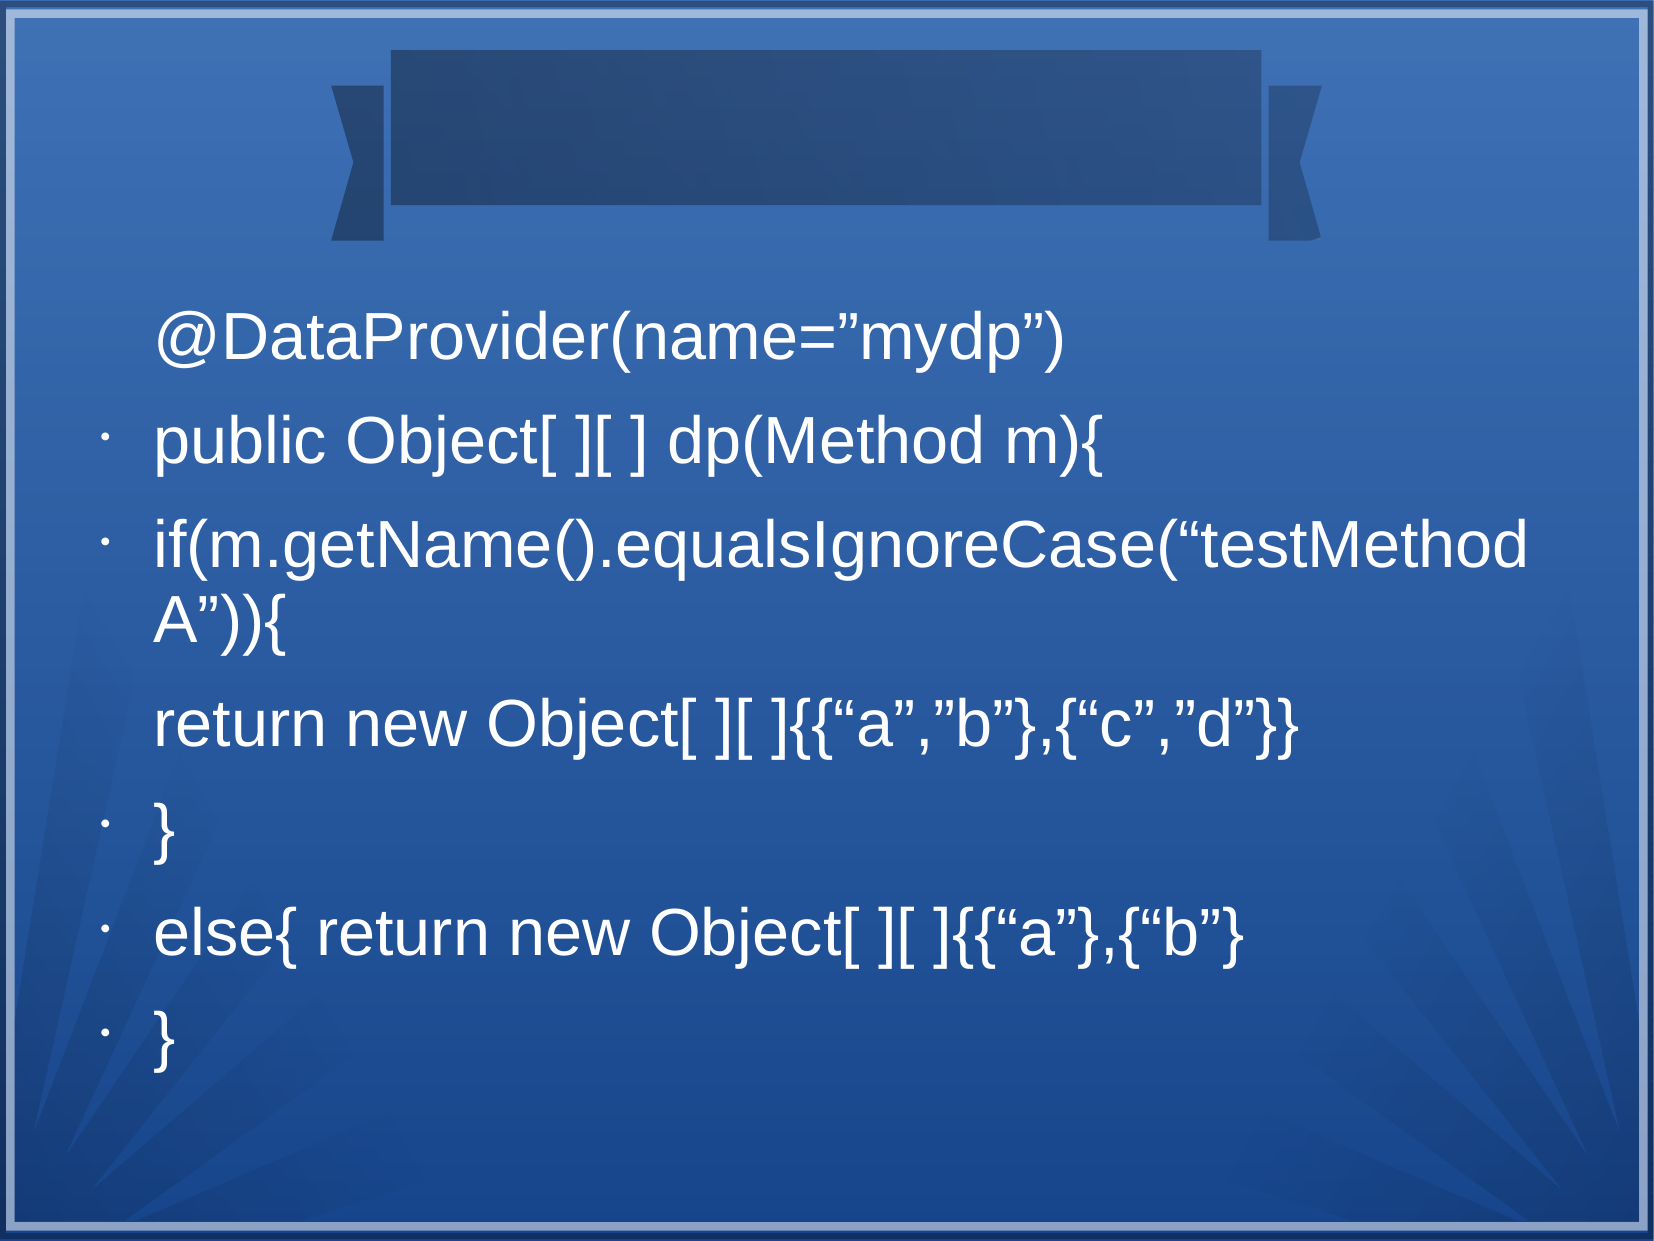

#
@DataProvider(name=”mydp”)
public Object[ ][ ] dp(Method m){
if(m.getName().equalsIgnoreCase(“testMethodA”)){
return new Object[ ][ ]{{“a”,”b”},{“c”,”d”}}
}
else{ return new Object[ ][ ]{{“a”},{“b”}
}